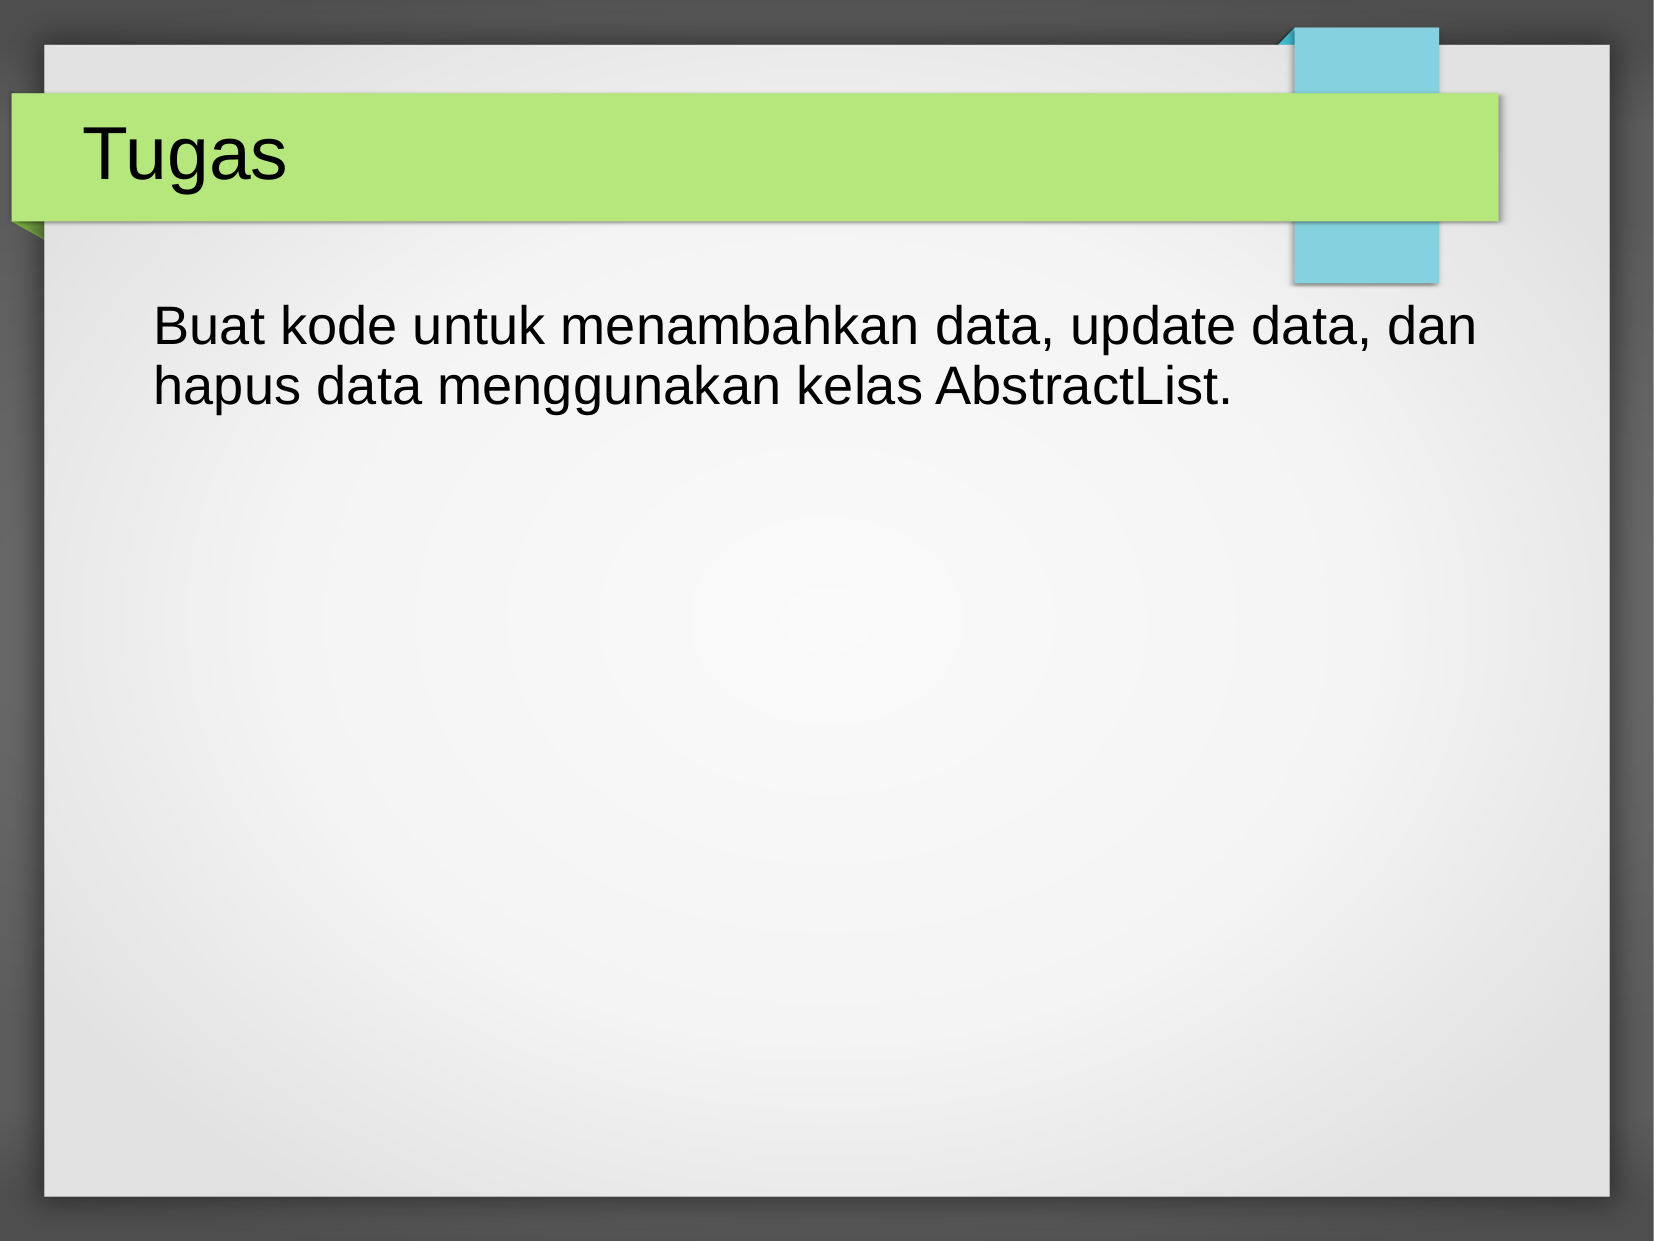

# Tugas
Buat kode untuk menambahkan data, update data, dan hapus data menggunakan kelas AbstractList.